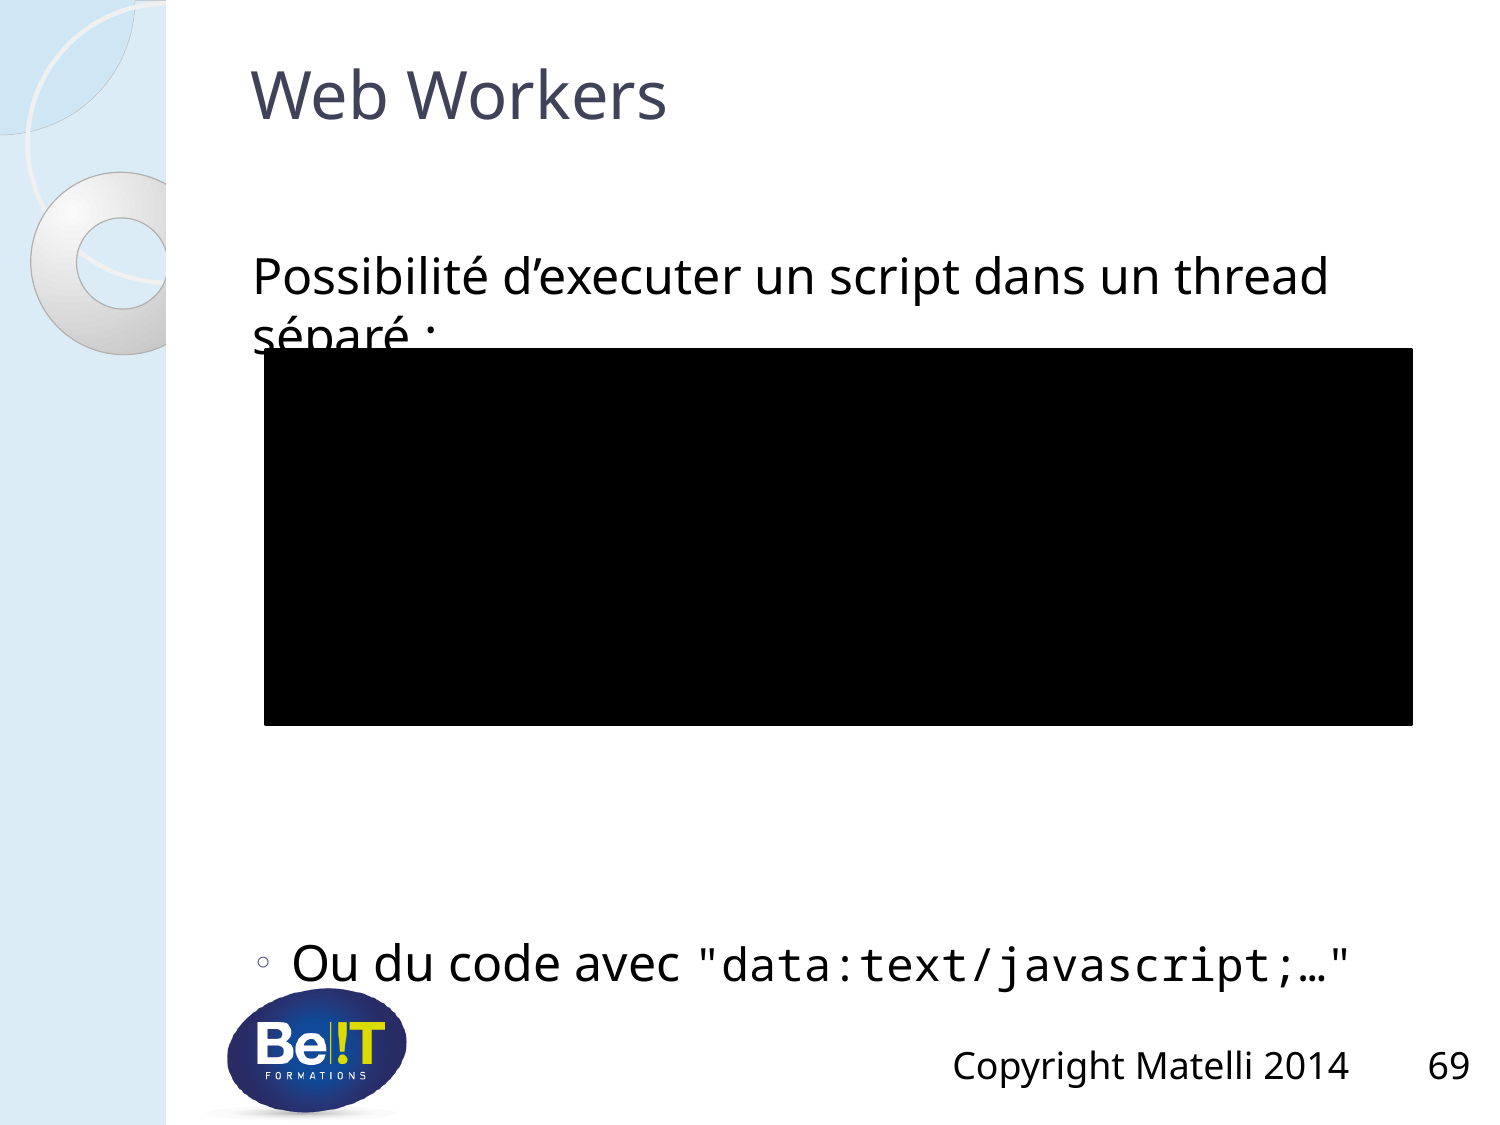

# Web Workers
Possibilité d’executer un script dans un thread séparé :
Ou du code avec "data:text/javascript;…"
 var myWorker = new Worker("heavyTask.js");
 myWorker.addEventListener("message", function (e) {
 console.log("Worker said : " + e.data);
 }, false);
 myWorker.postMessage("doWork"); // start the worker.
Copyright Matelli 2014